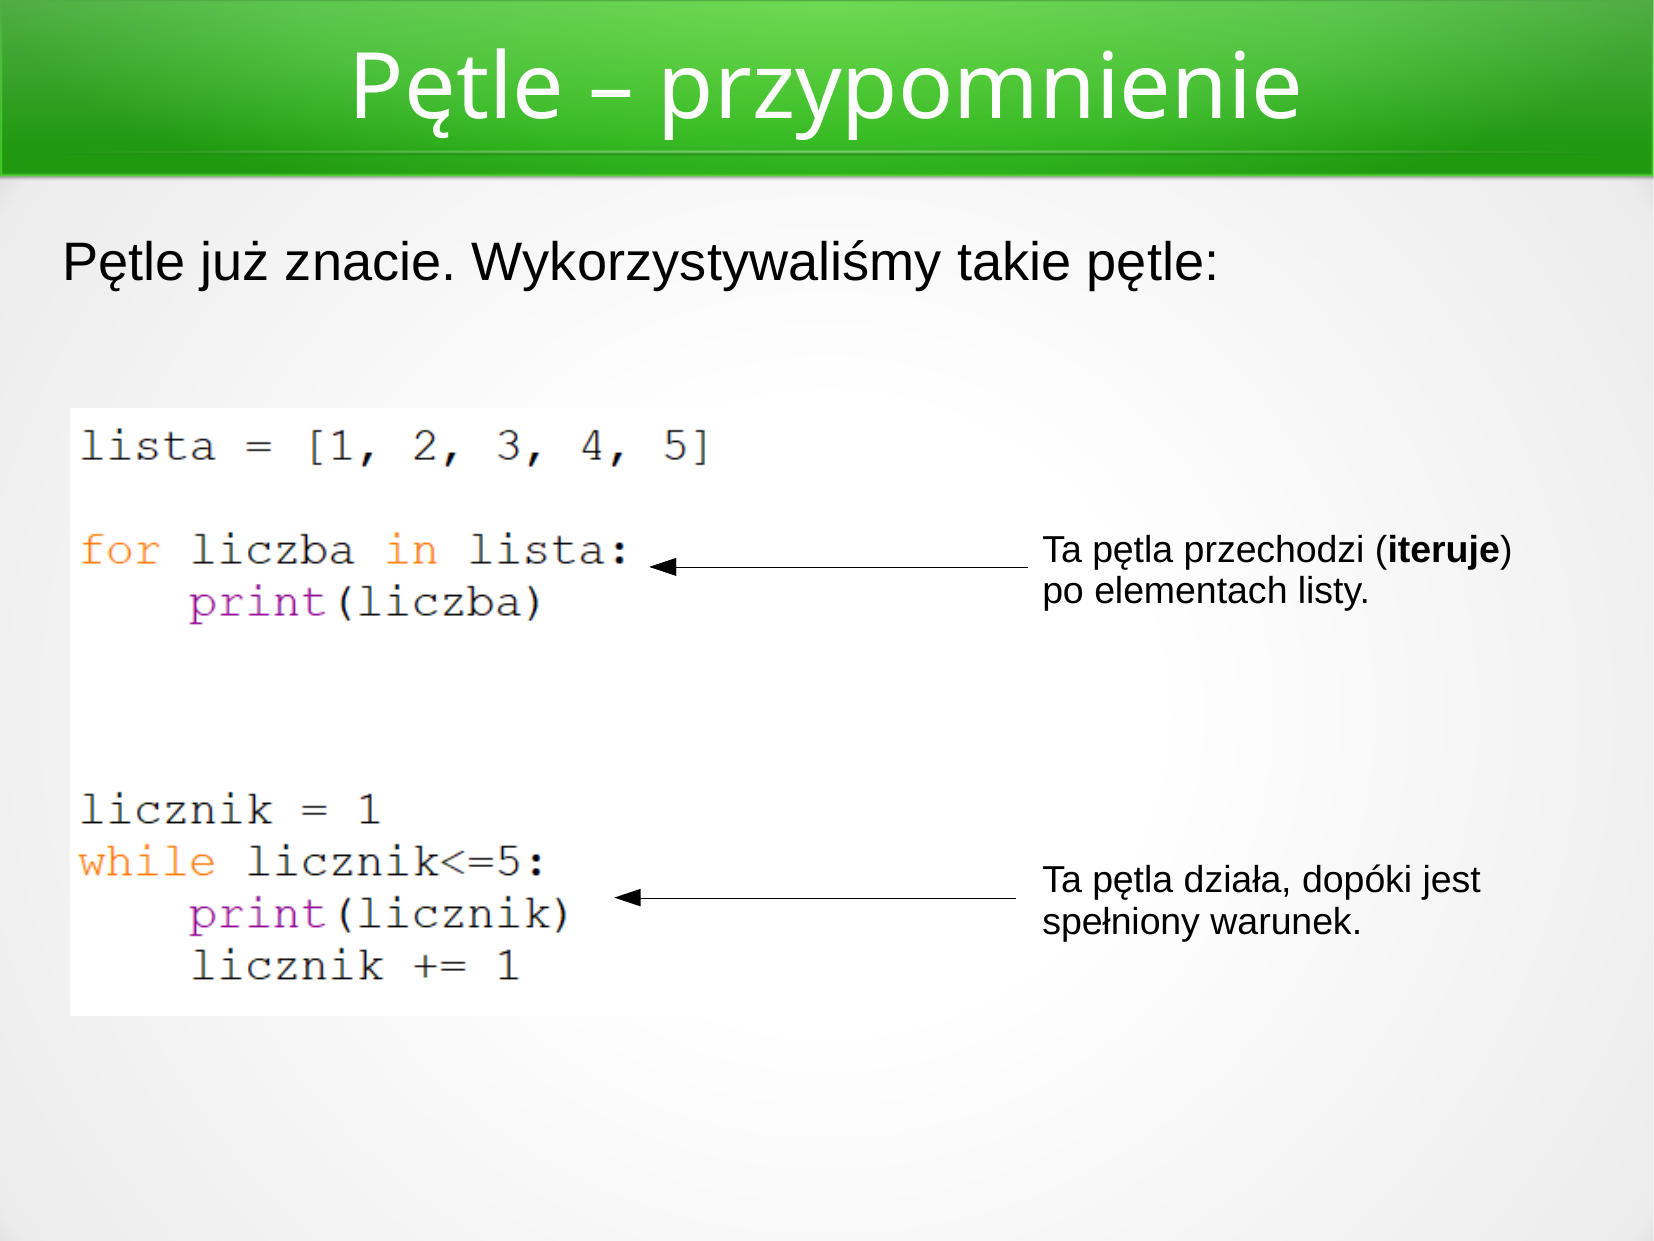

# Pętle – przypomnienie
Pętle już znacie. Wykorzystywaliśmy takie pętle:
Ta pętla przechodzi (iteruje) po elementach listy.
Ta pętla działa, dopóki jest spełniony warunek.